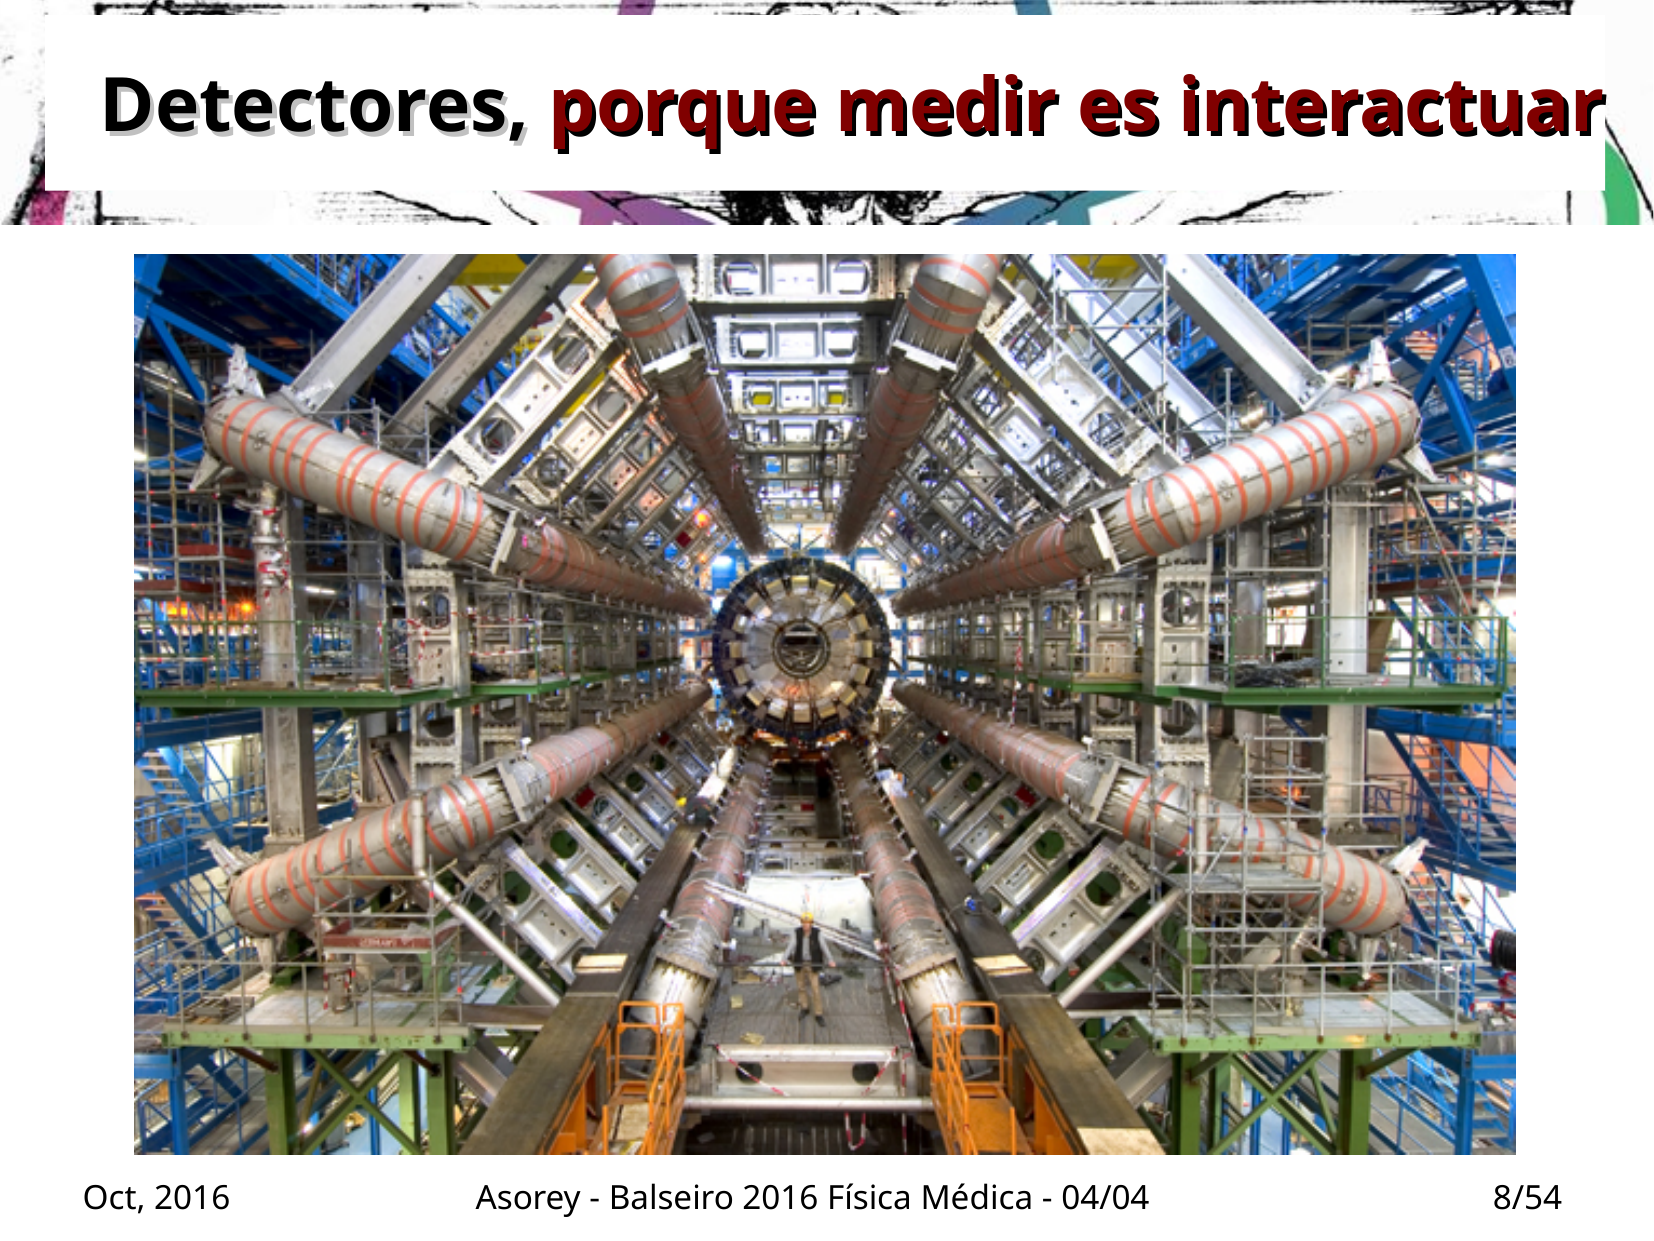

# Detectores, porque medir es interactuar
Oct, 2016
Asorey - Balseiro 2016 Física Médica - 04/04
8